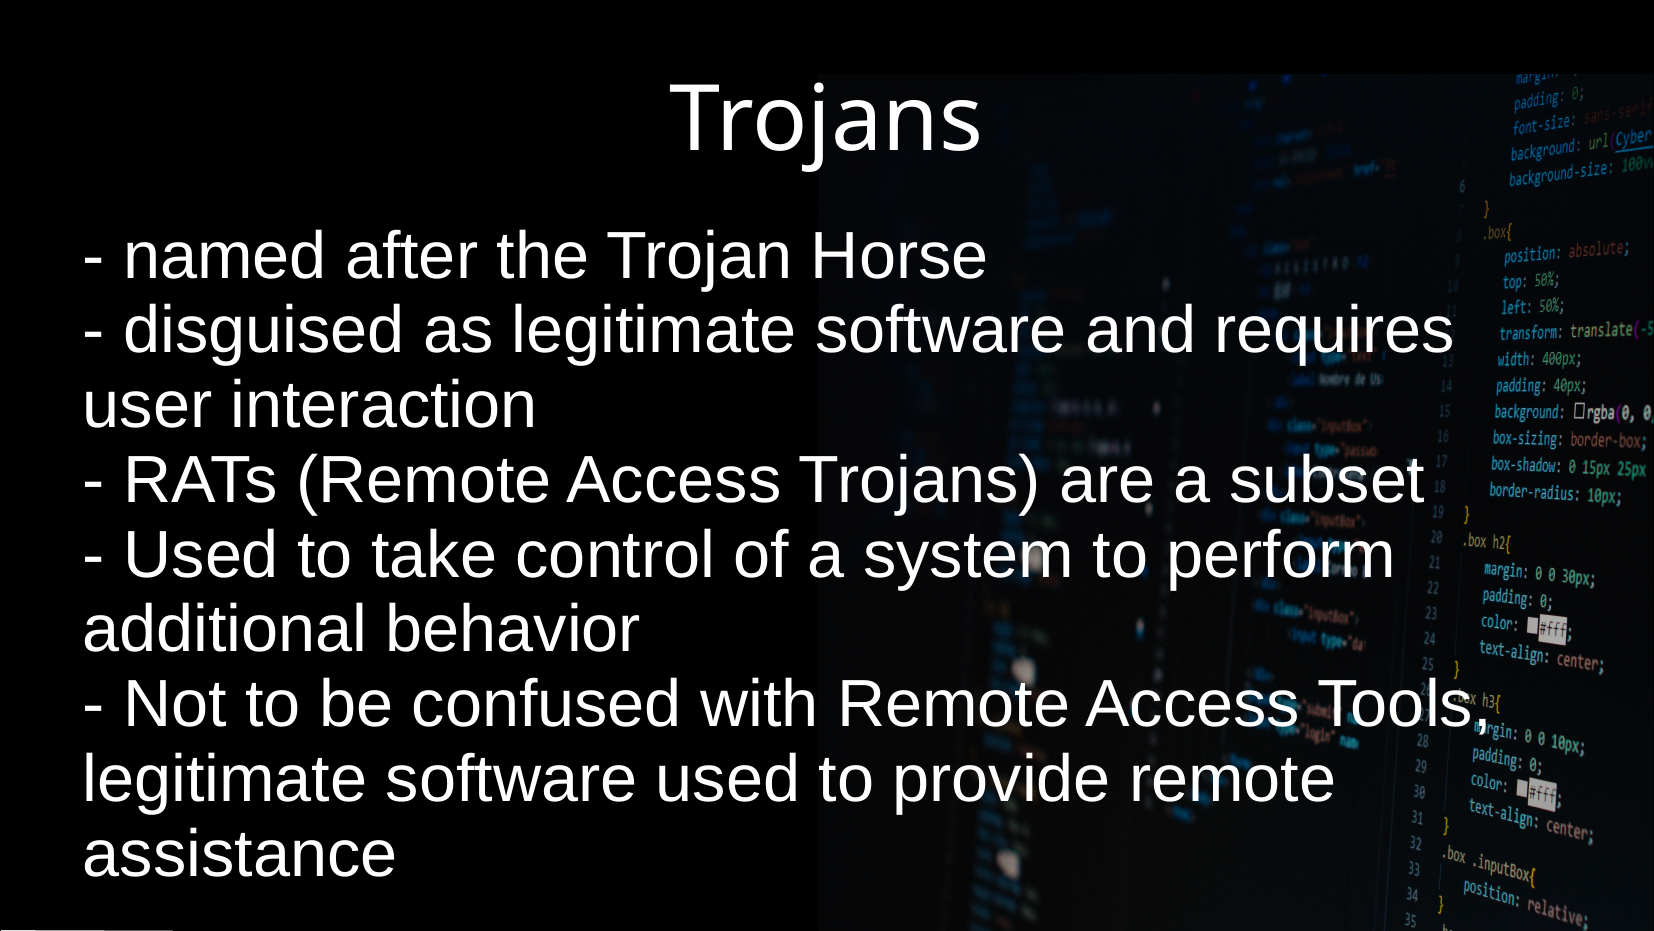

# Trojans
- named after the Trojan Horse
- disguised as legitimate software and requires user interaction
- RATs (Remote Access Trojans) are a subset
- Used to take control of a system to perform additional behavior
- Not to be confused with Remote Access Tools, legitimate software used to provide remote assistance